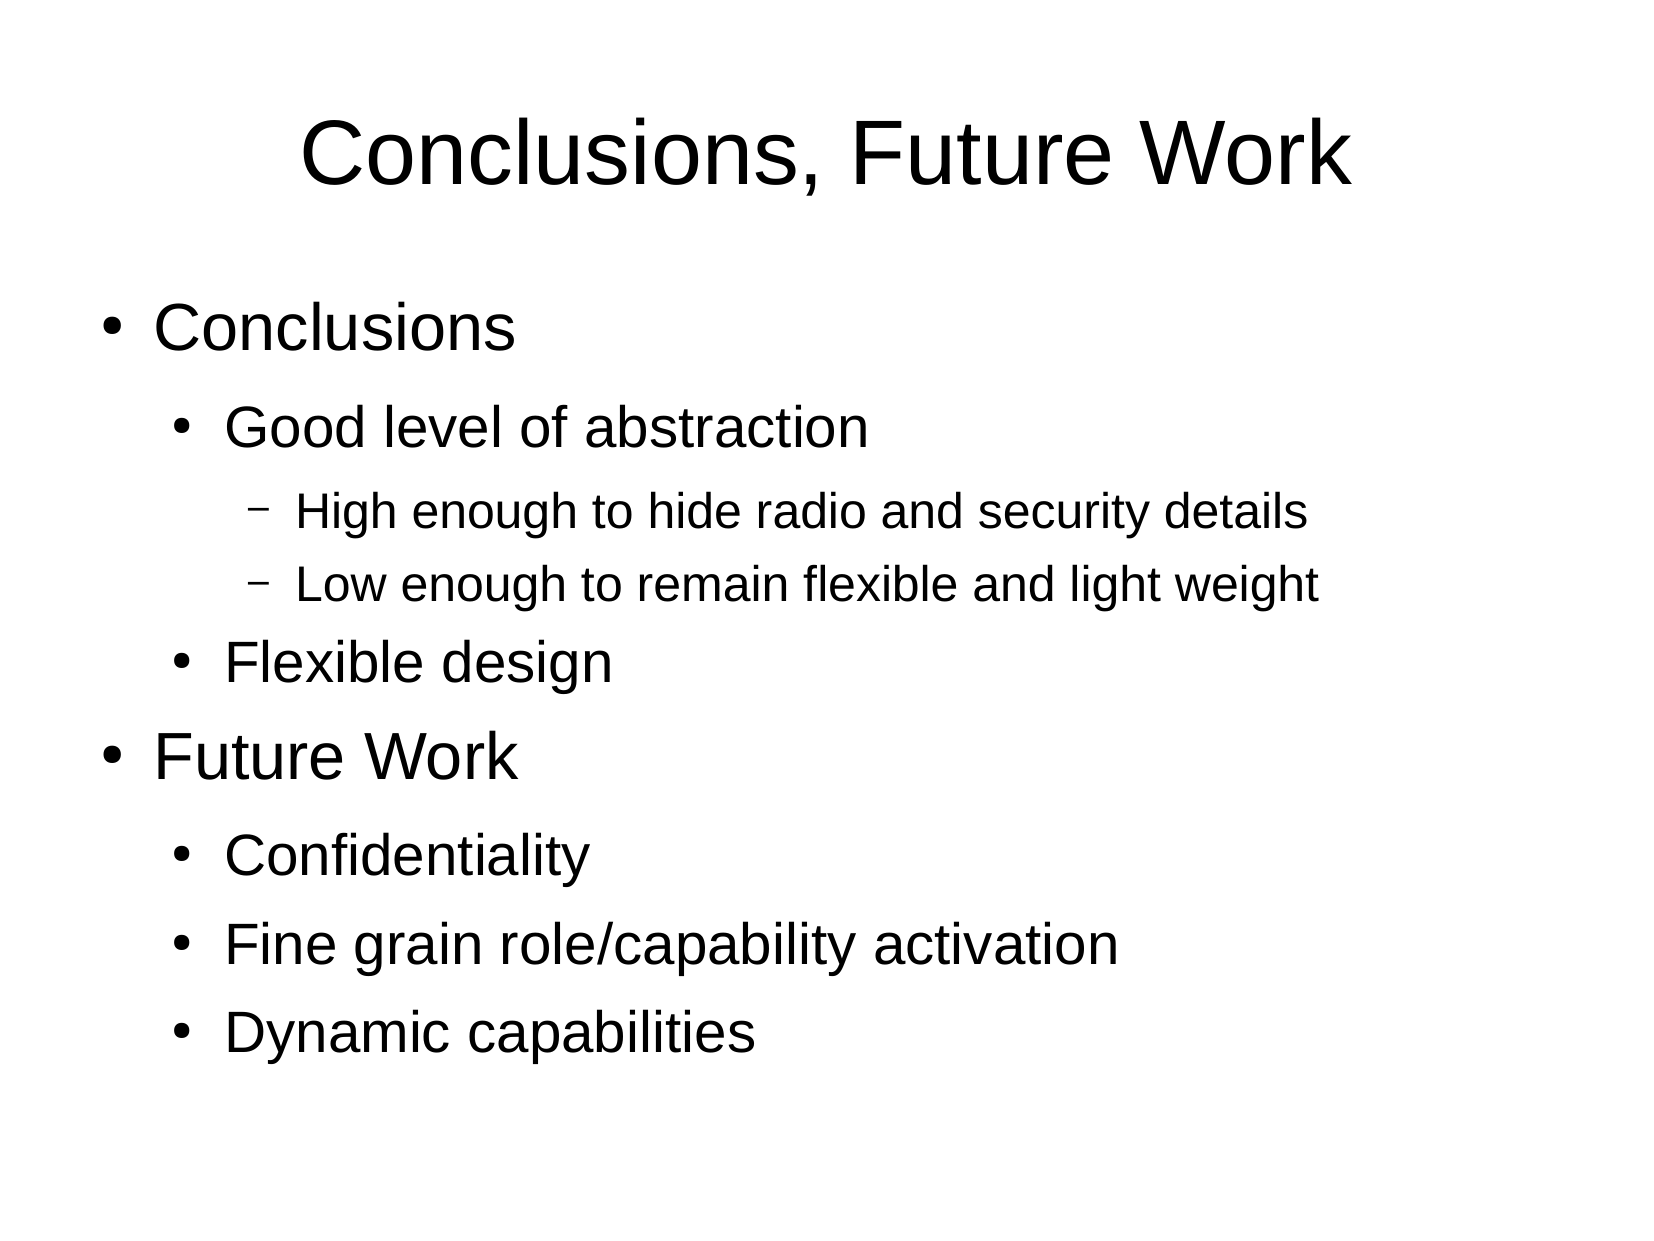

# Conclusions, Future Work
Conclusions
Good level of abstraction
High enough to hide radio and security details
Low enough to remain flexible and light weight
Flexible design
Future Work
Confidentiality
Fine grain role/capability activation
Dynamic capabilities